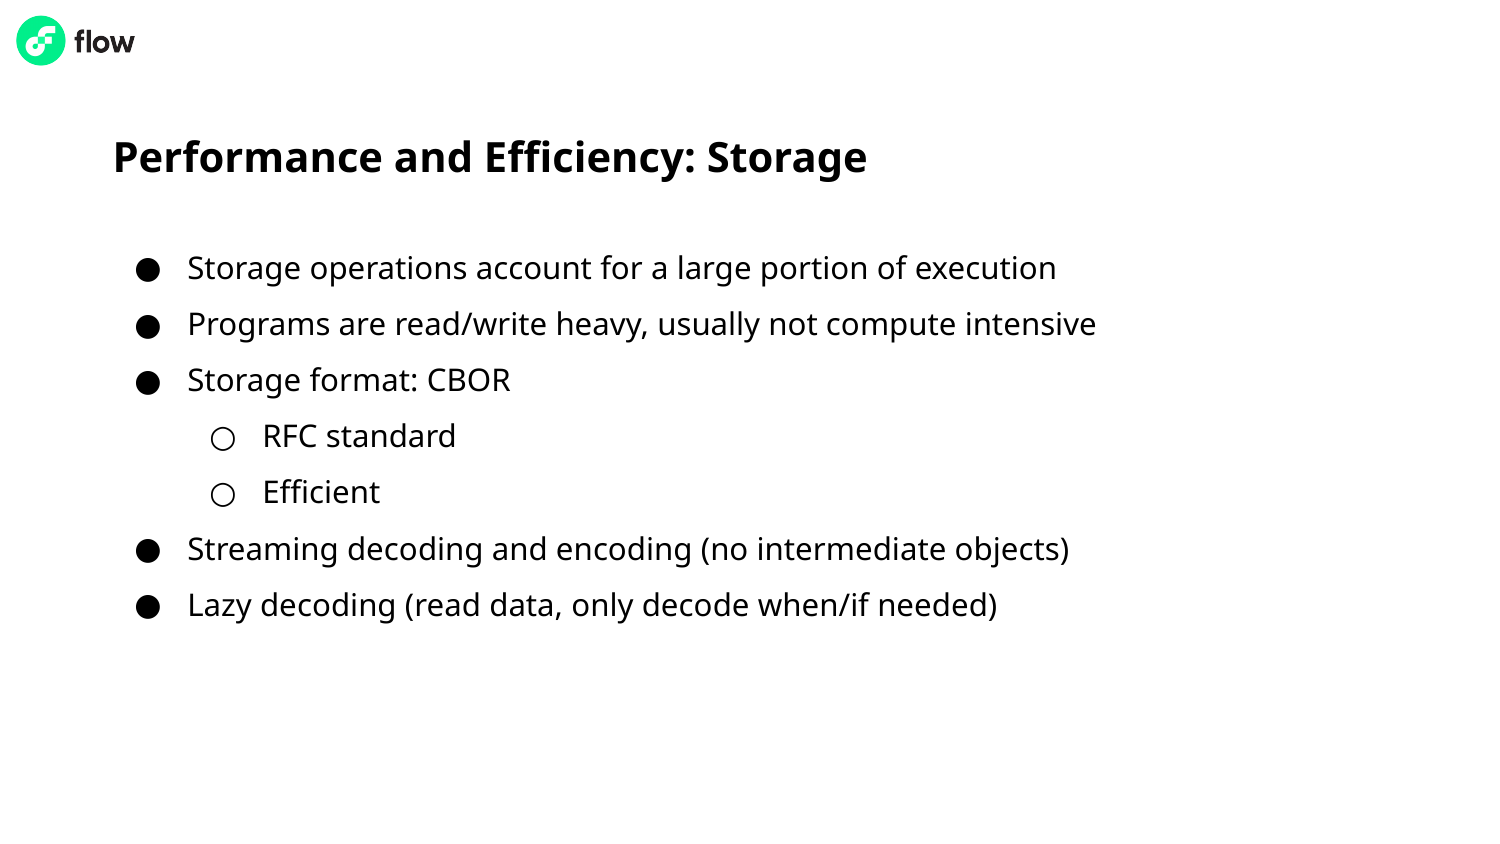

Performance and Efficiency: Storage
Storage operations account for a large portion of execution
Programs are read/write heavy, usually not compute intensive
Storage format: CBOR
RFC standard
Efficient
Streaming decoding and encoding (no intermediate objects)
Lazy decoding (read data, only decode when/if needed)